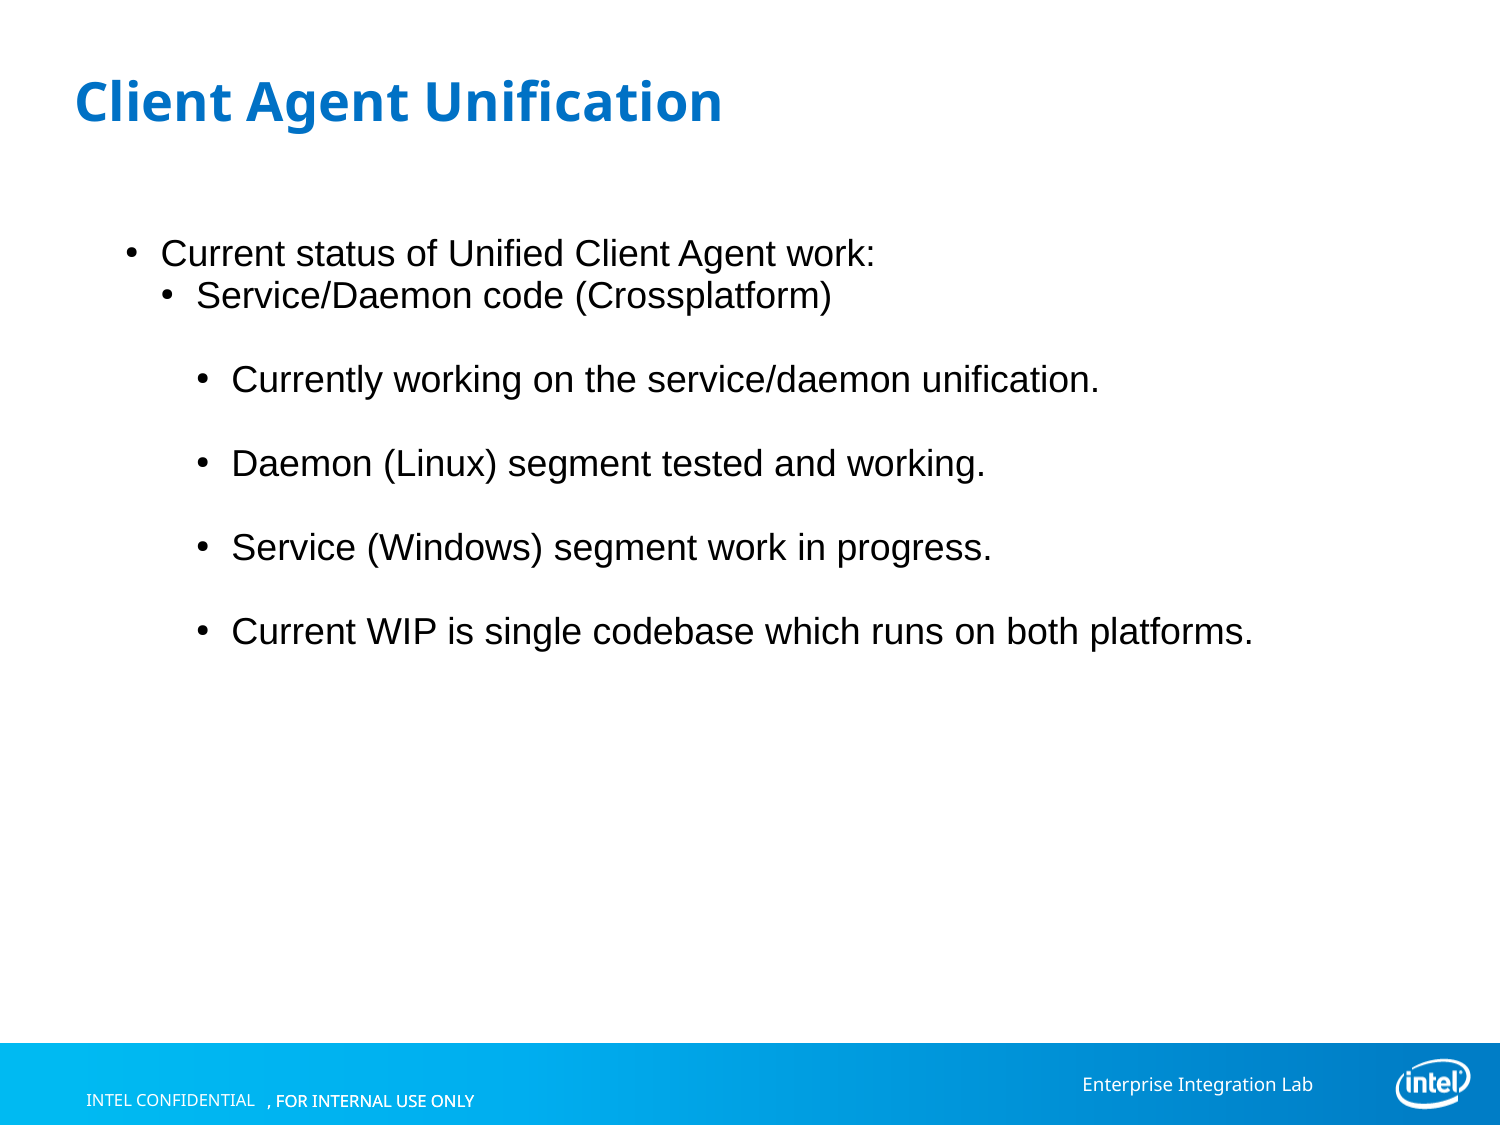

# Client Agent Unification
Current status of Unified Client Agent work:
Service/Daemon code (Crossplatform)
Currently working on the service/daemon unification.
Daemon (Linux) segment tested and working.
Service (Windows) segment work in progress.
Current WIP is single codebase which runs on both platforms.